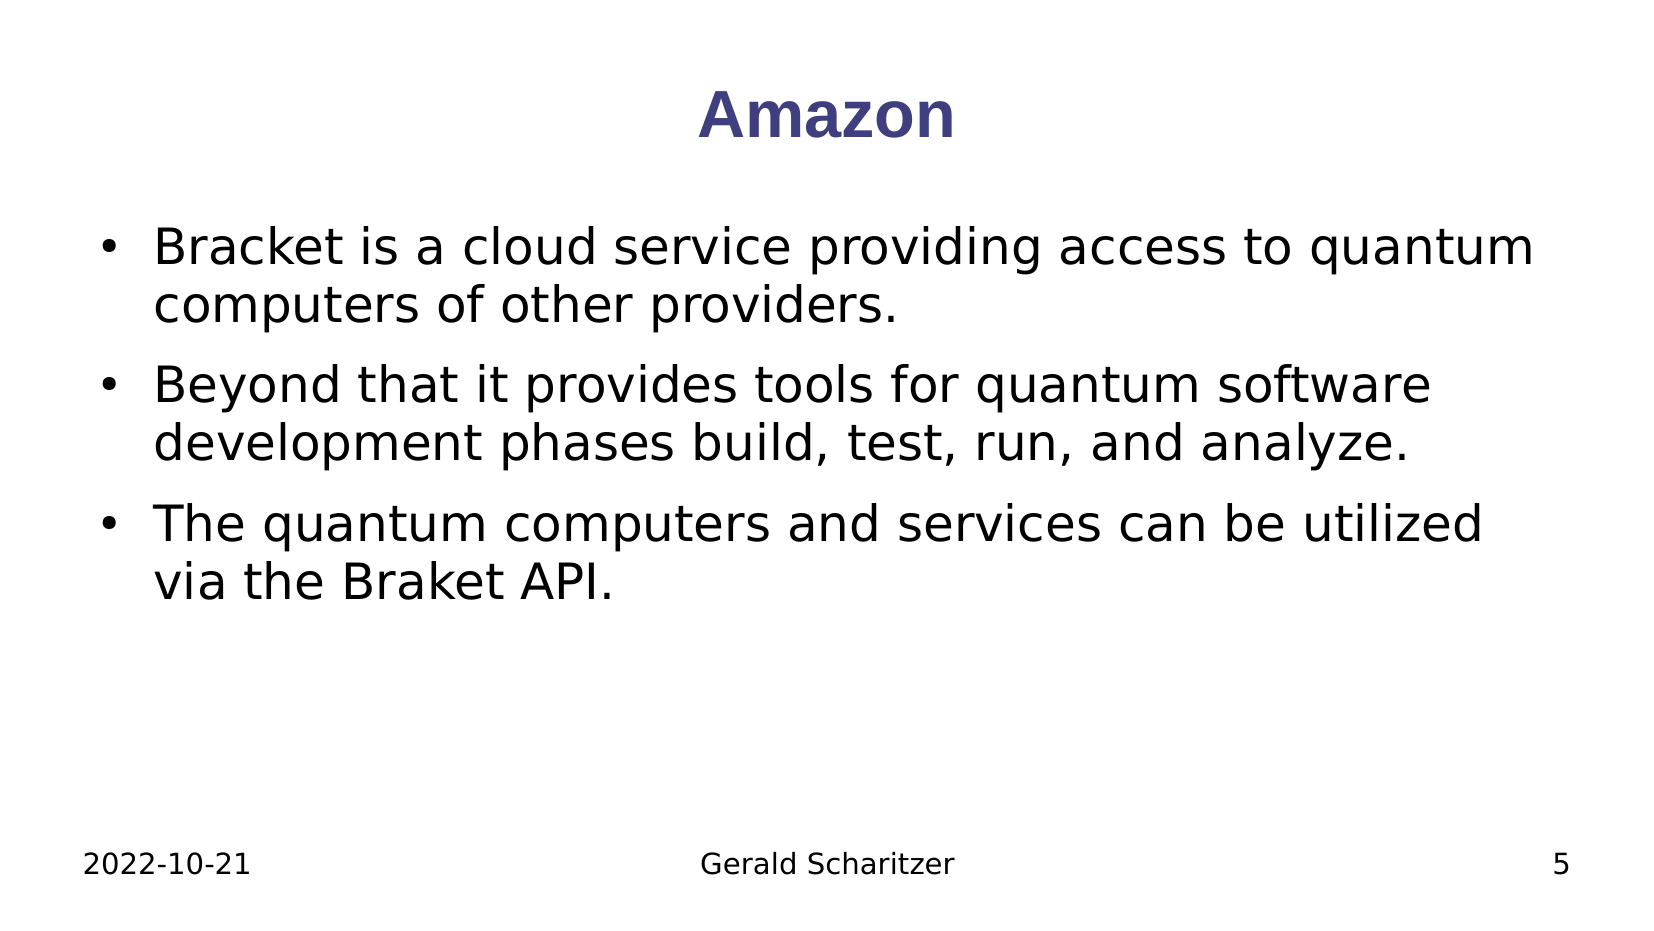

# Amazon
Bracket is a cloud service providing access to quantum computers of other providers.
Beyond that it provides tools for quantum software development phases build, test, run, and analyze.
The quantum computers and services can be utilized via the Braket API.
2022-10-21
Gerald Scharitzer
5